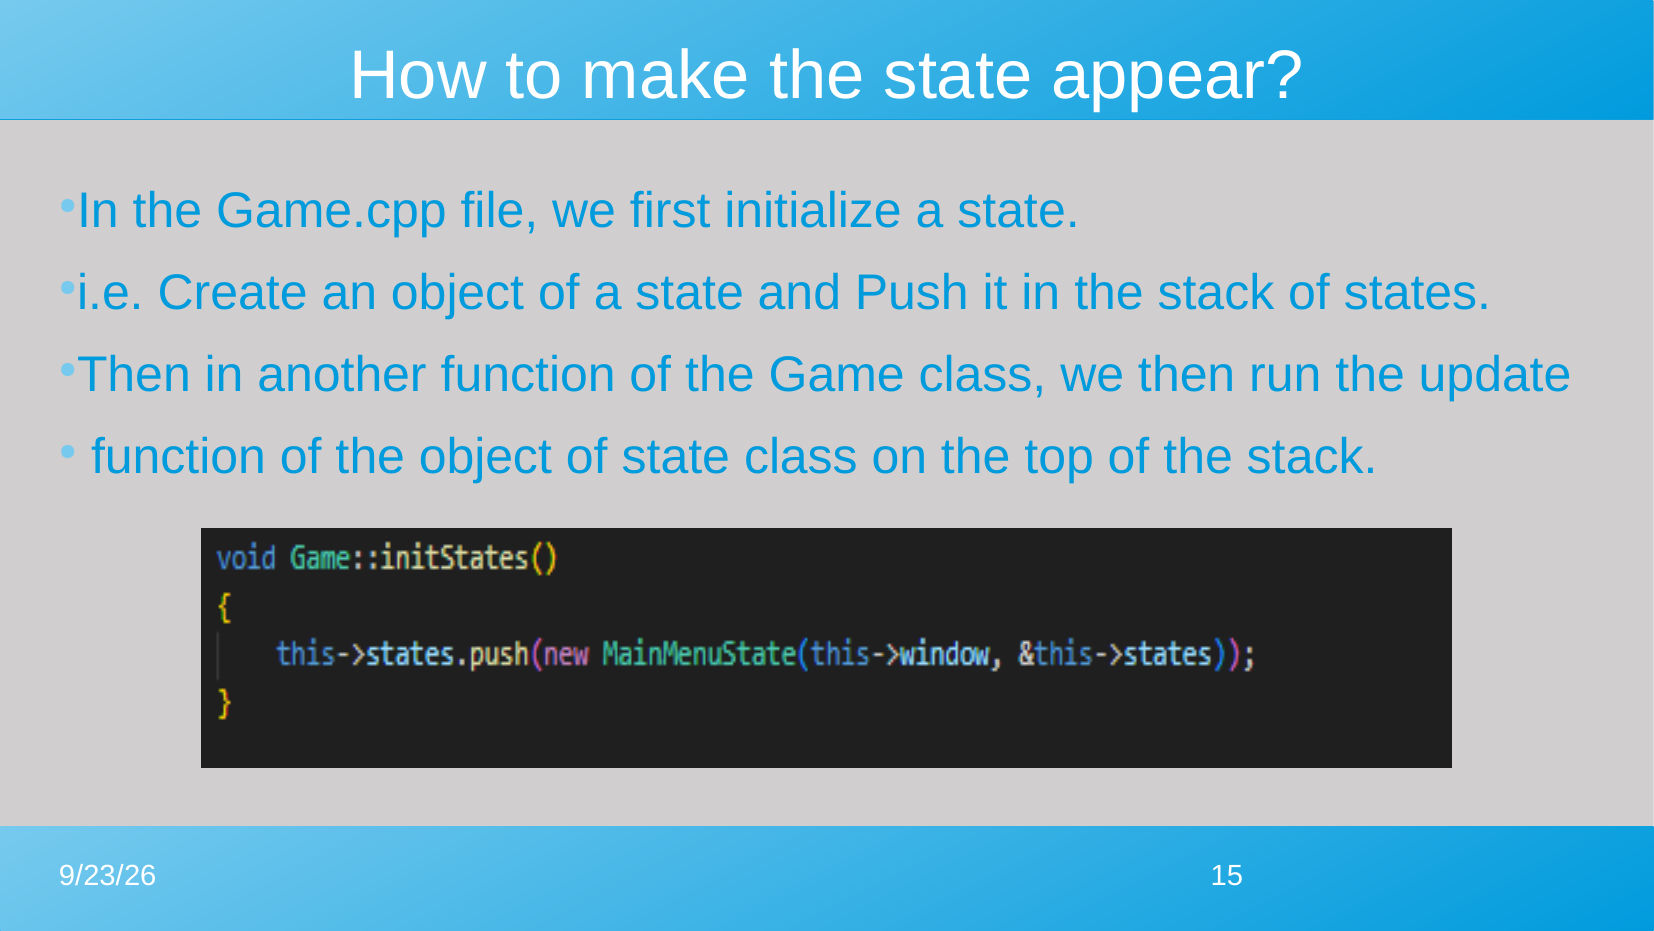

# How to make the state appear?
In the Game.cpp file, we first initialize a state.
i.e. Create an object of a state and Push it in the stack of states.
Then in another function of the Game class, we then run the update
 function of the object of state class on the top of the stack.